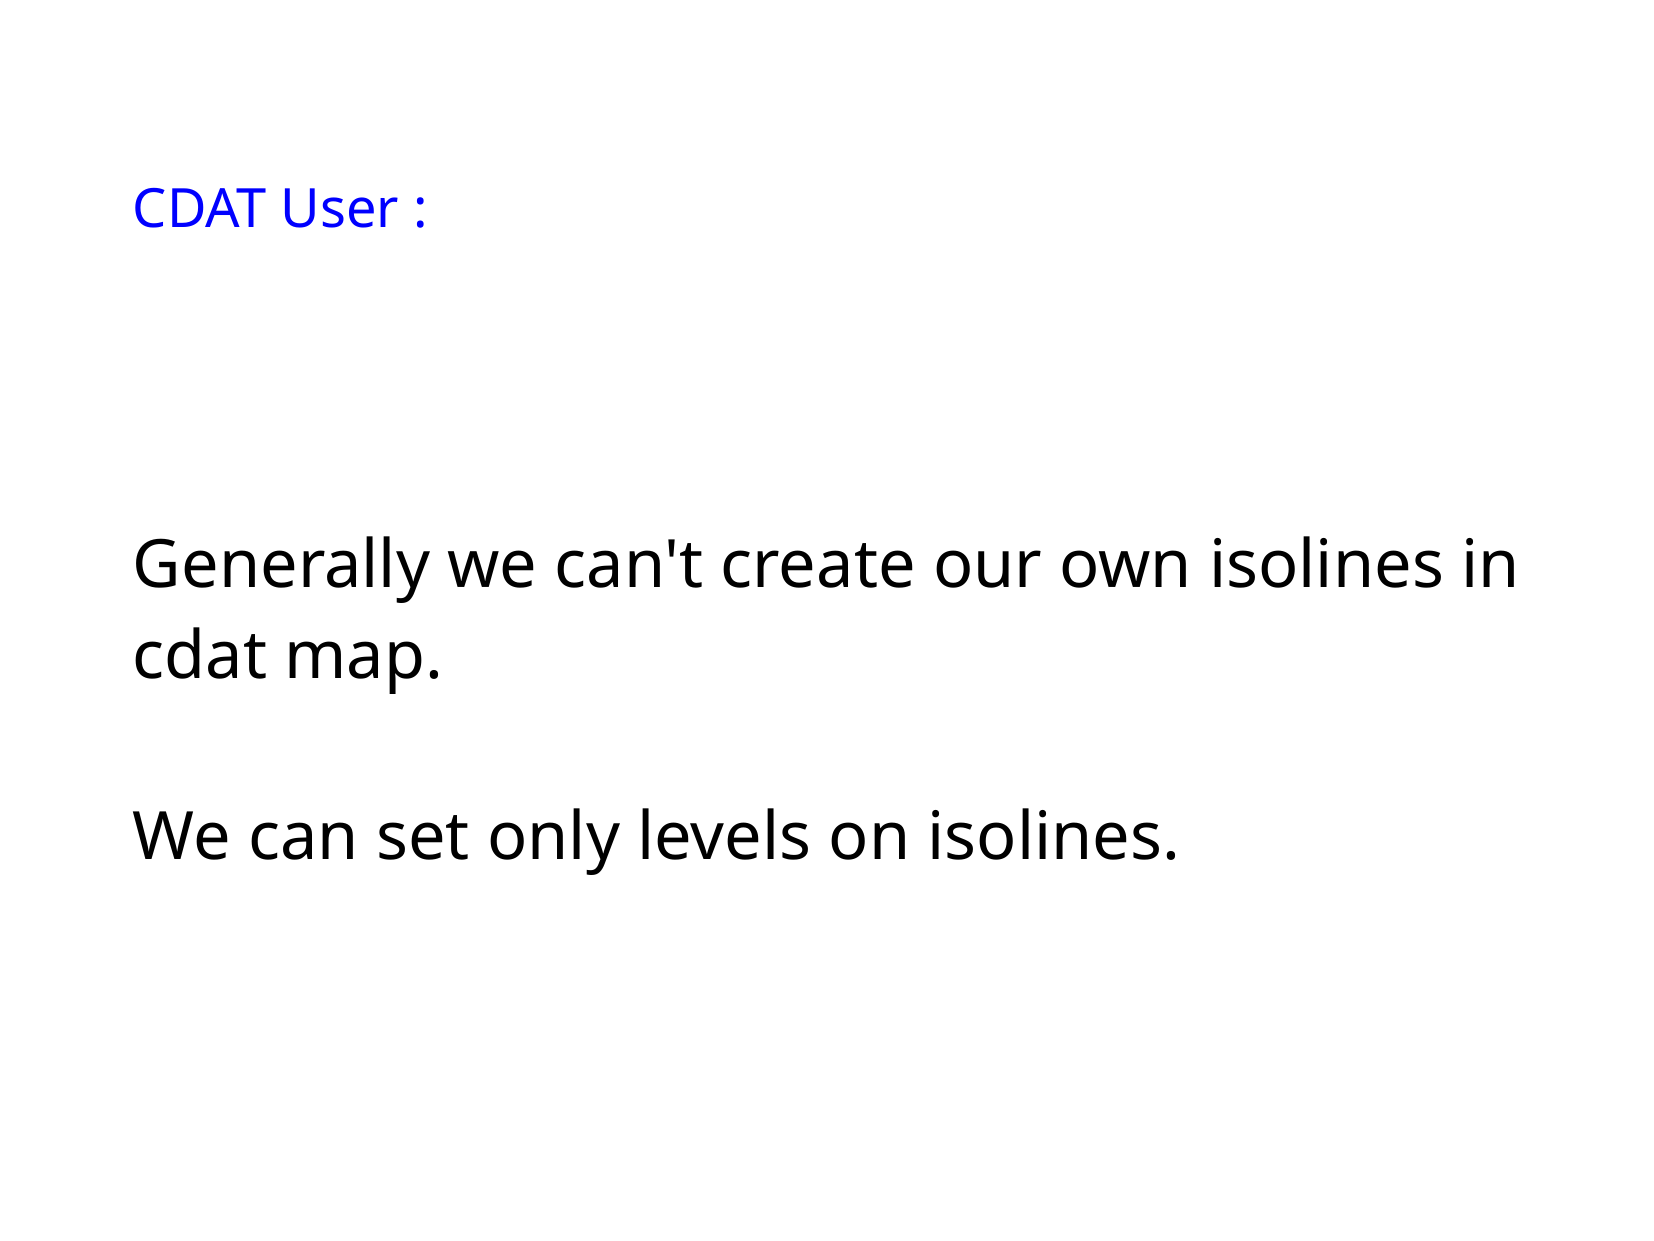

CDAT User :
Generally we can't create our own isolines in cdat map.
We can set only levels on isolines.